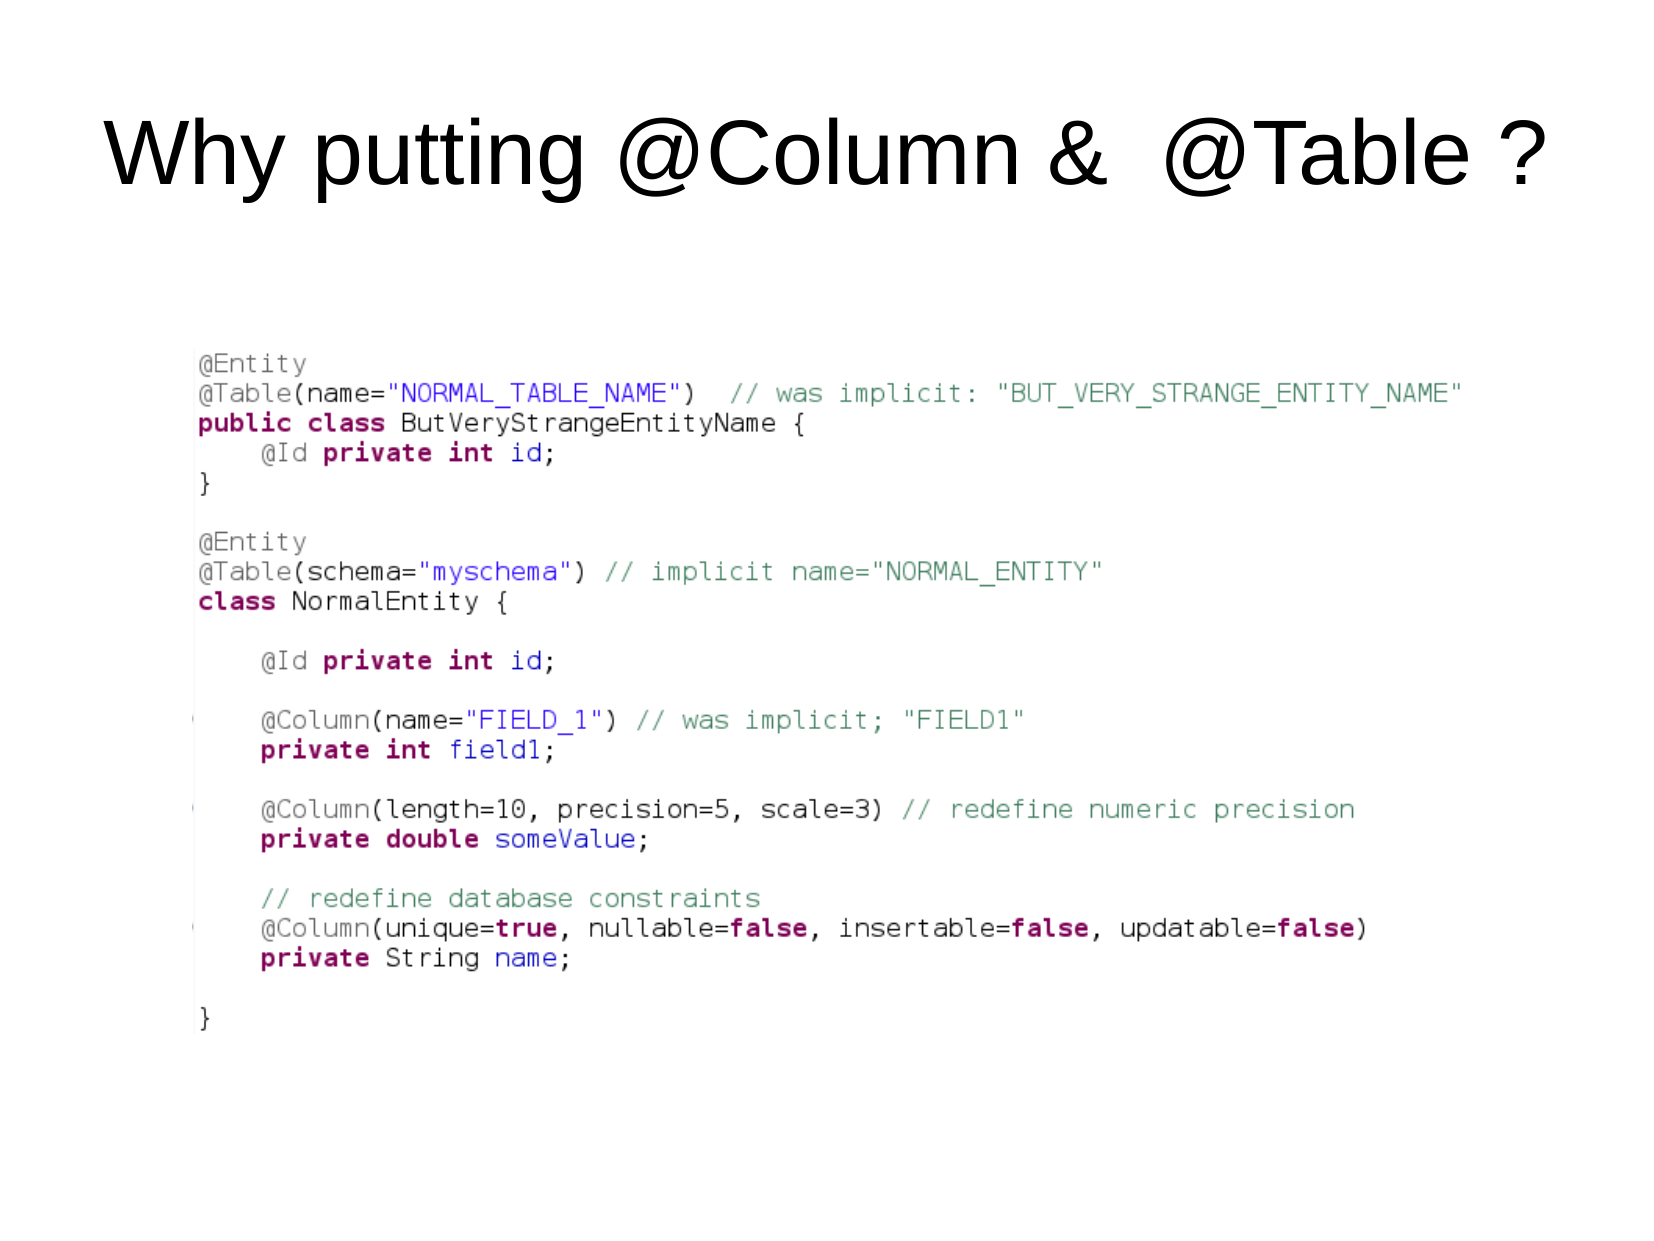

# Why putting @Column &  @Table ?